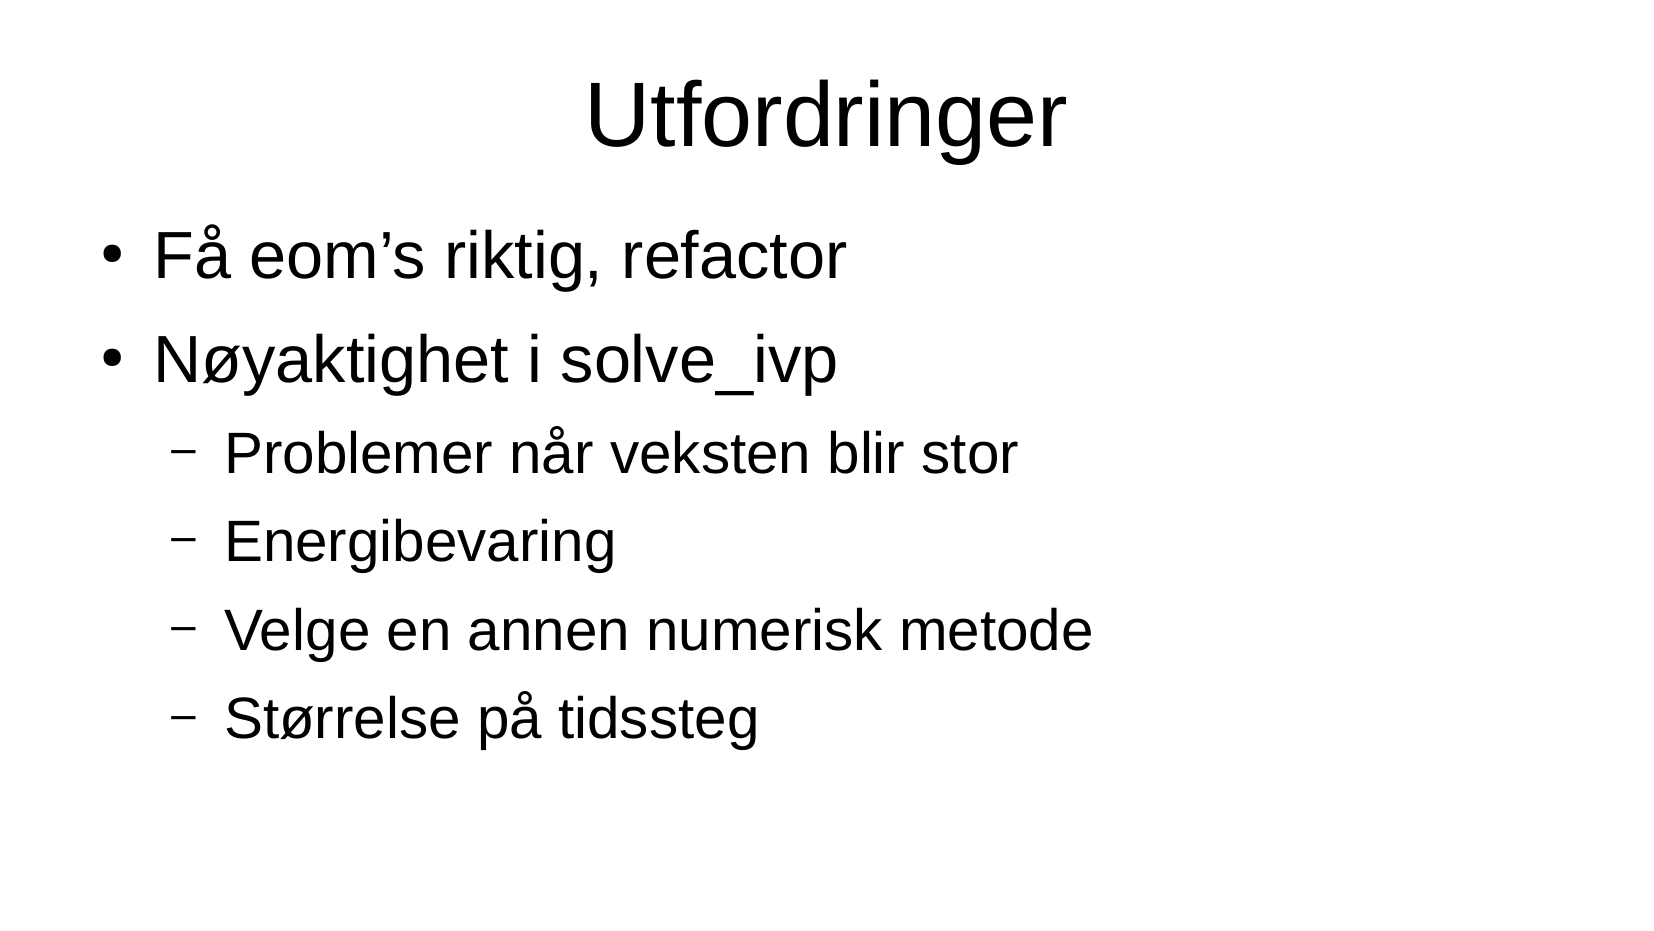

# Utfordringer
Få eom’s riktig, refactor
Nøyaktighet i solve_ivp
Problemer når veksten blir stor
Energibevaring
Velge en annen numerisk metode
Størrelse på tidssteg